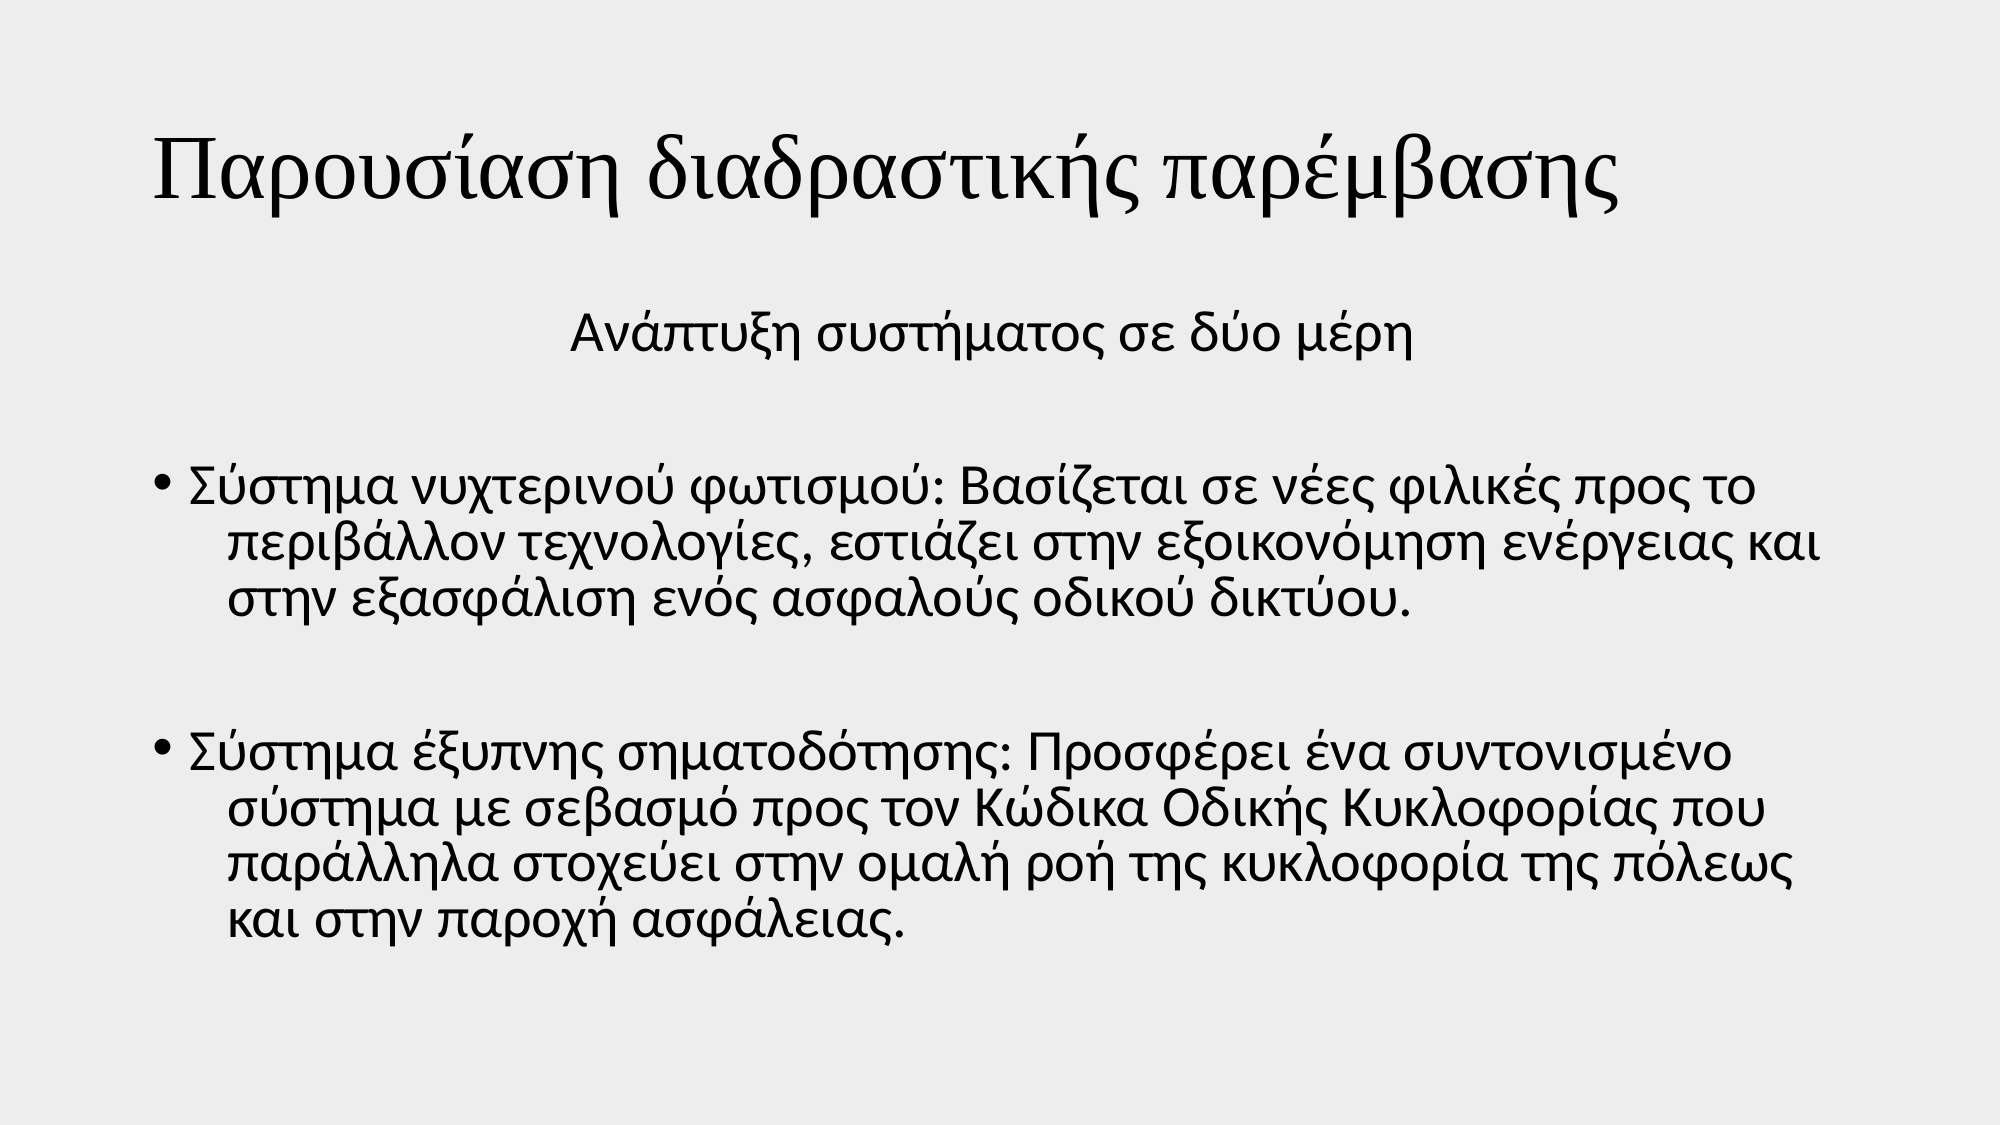

# Παρουσίαση διαδραστικής παρέμβασης
Ανάπτυξη συστήματος σε δύο μέρη
Σύστημα νυχτερινού φωτισμού: Βασίζεται σε νέες φιλικές προς το περιβάλλον τεχνολογίες, εστιάζει στην εξοικονόμηση ενέργειας και στην εξασφάλιση ενός ασφαλούς οδικού δικτύου.
Σύστημα έξυπνης σηματοδότησης: Προσφέρει ένα συντονισμένο σύστημα με σεβασμό προς τον Κώδικα Οδικής Κυκλοφορίας που παράλληλα στοχεύει στην ομαλή ροή της κυκλοφορία της πόλεως και στην παροχή ασφάλειας.